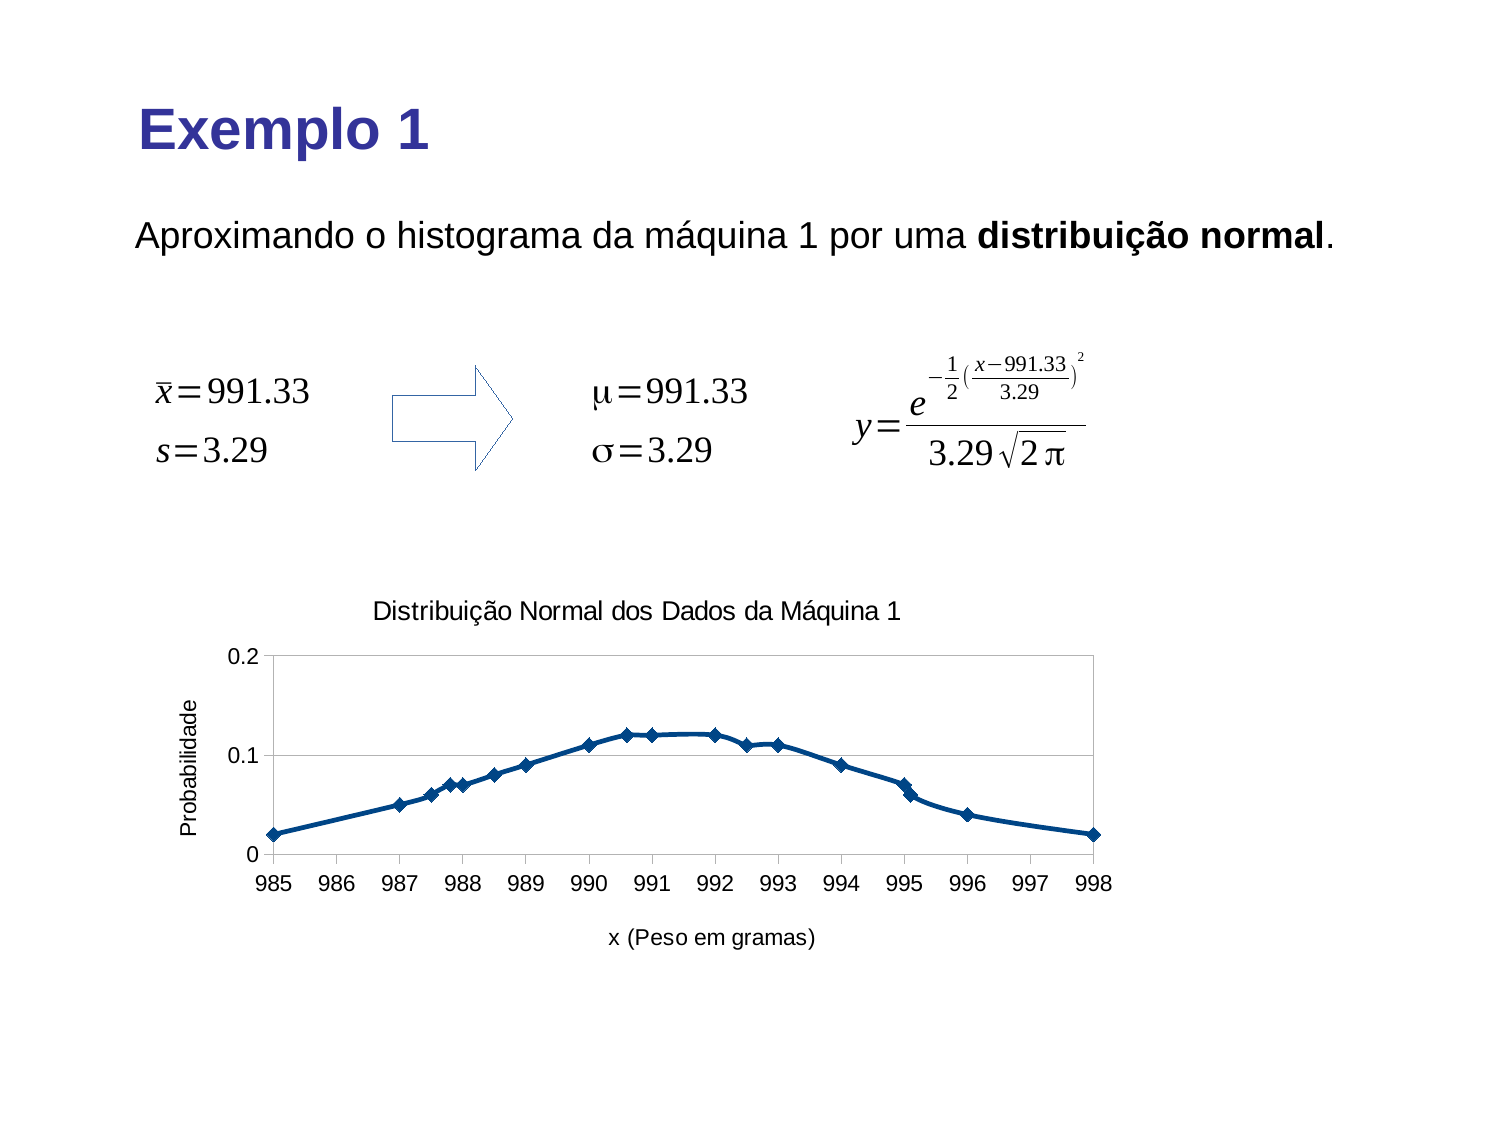

Exemplo 1
Aproximando o histograma da máquina 1 por uma distribuição normal.
### Chart: Distribuição Normal dos Dados da Máquina 1
| Category | Y |
|---|---|